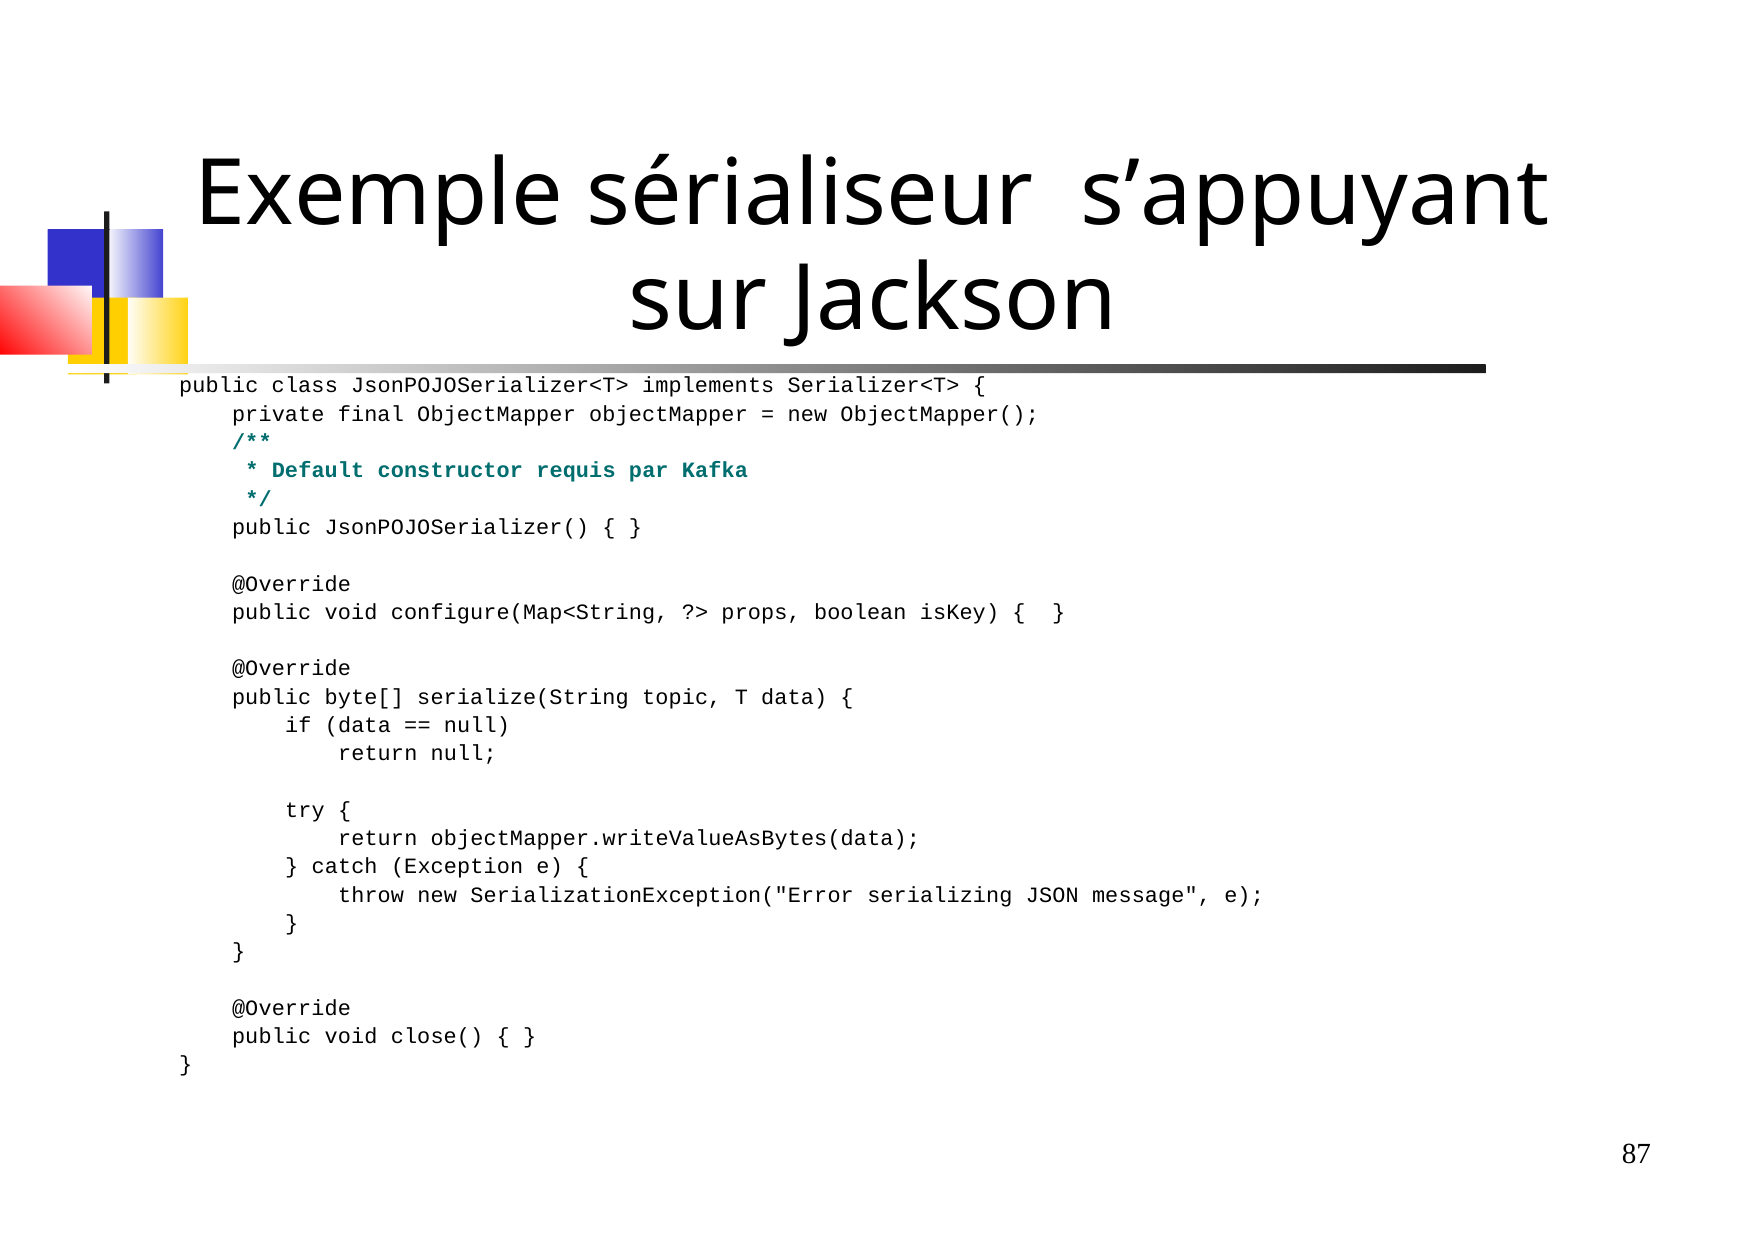

# Exemple sérialiseur s’appuyant sur Jackson
public class JsonPOJOSerializer<T> implements Serializer<T> {
 private final ObjectMapper objectMapper = new ObjectMapper();
 /**
 * Default constructor requis par Kafka
 */
 public JsonPOJOSerializer() { }
 @Override
 public void configure(Map<String, ?> props, boolean isKey) { }
 @Override
 public byte[] serialize(String topic, T data) {
 if (data == null)
 return null;
 try {
 return objectMapper.writeValueAsBytes(data);
 } catch (Exception e) {
 throw new SerializationException("Error serializing JSON message", e);
 }
 }
 @Override
 public void close() { }
}